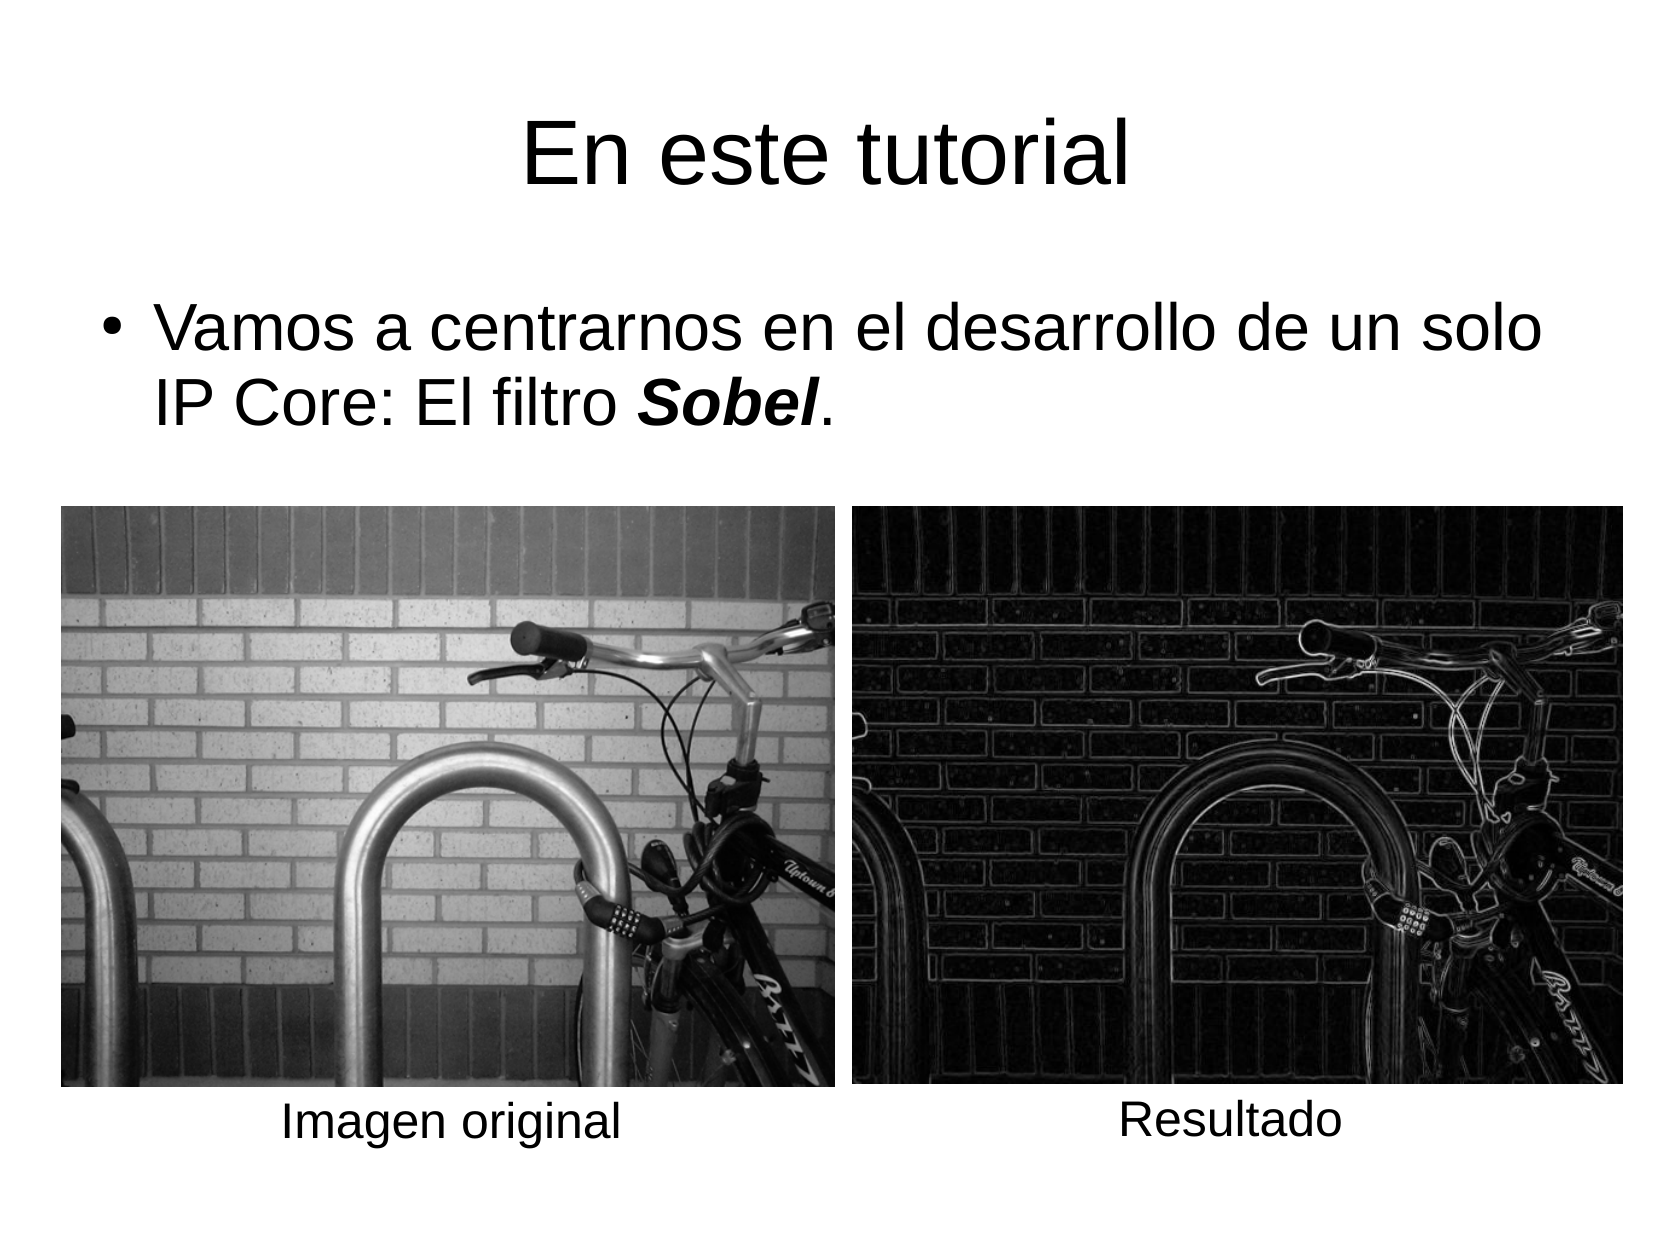

# En este tutorial
Vamos a centrarnos en el desarrollo de un solo IP Core: El filtro Sobel.
Resultado
Imagen original